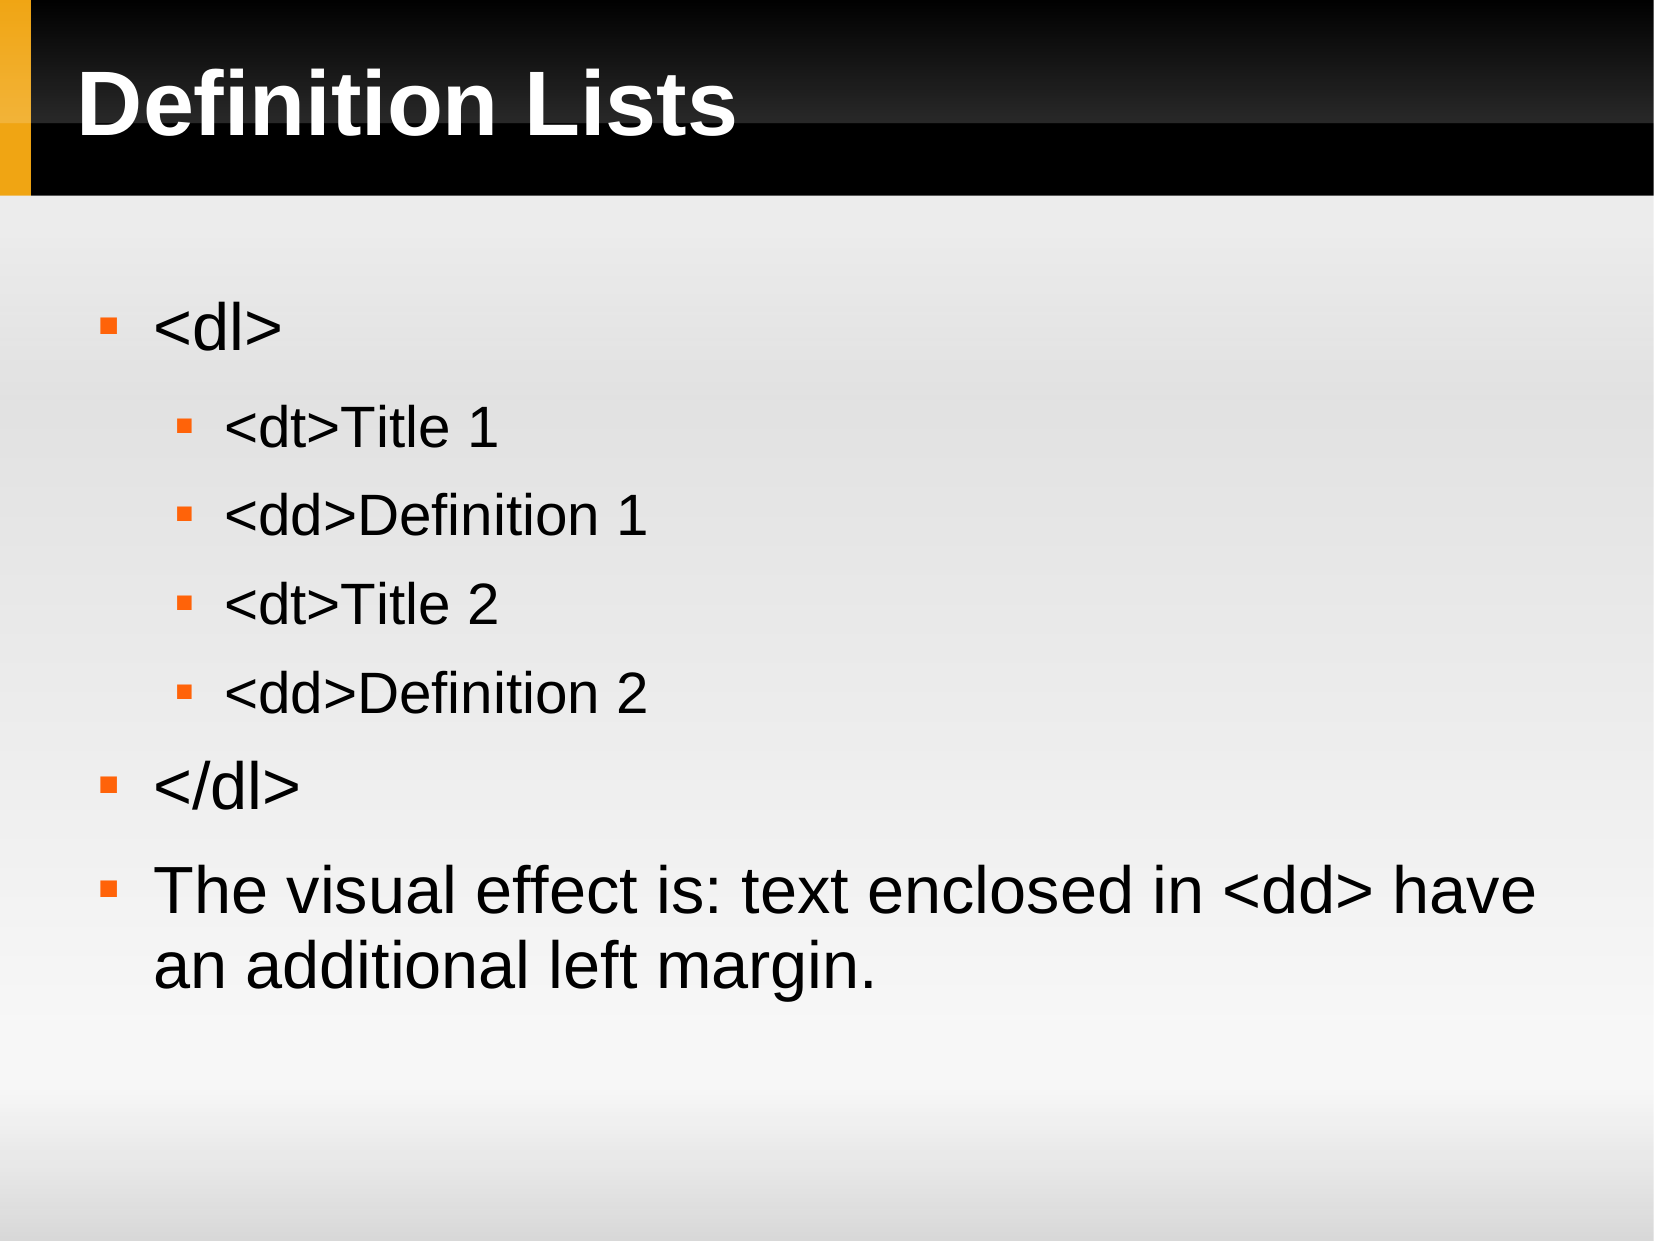

# Definition Lists
<dl>
<dt>Title 1
<dd>Definition 1
<dt>Title 2
<dd>Definition 2
</dl>
The visual effect is: text enclosed in <dd> have an additional left margin.